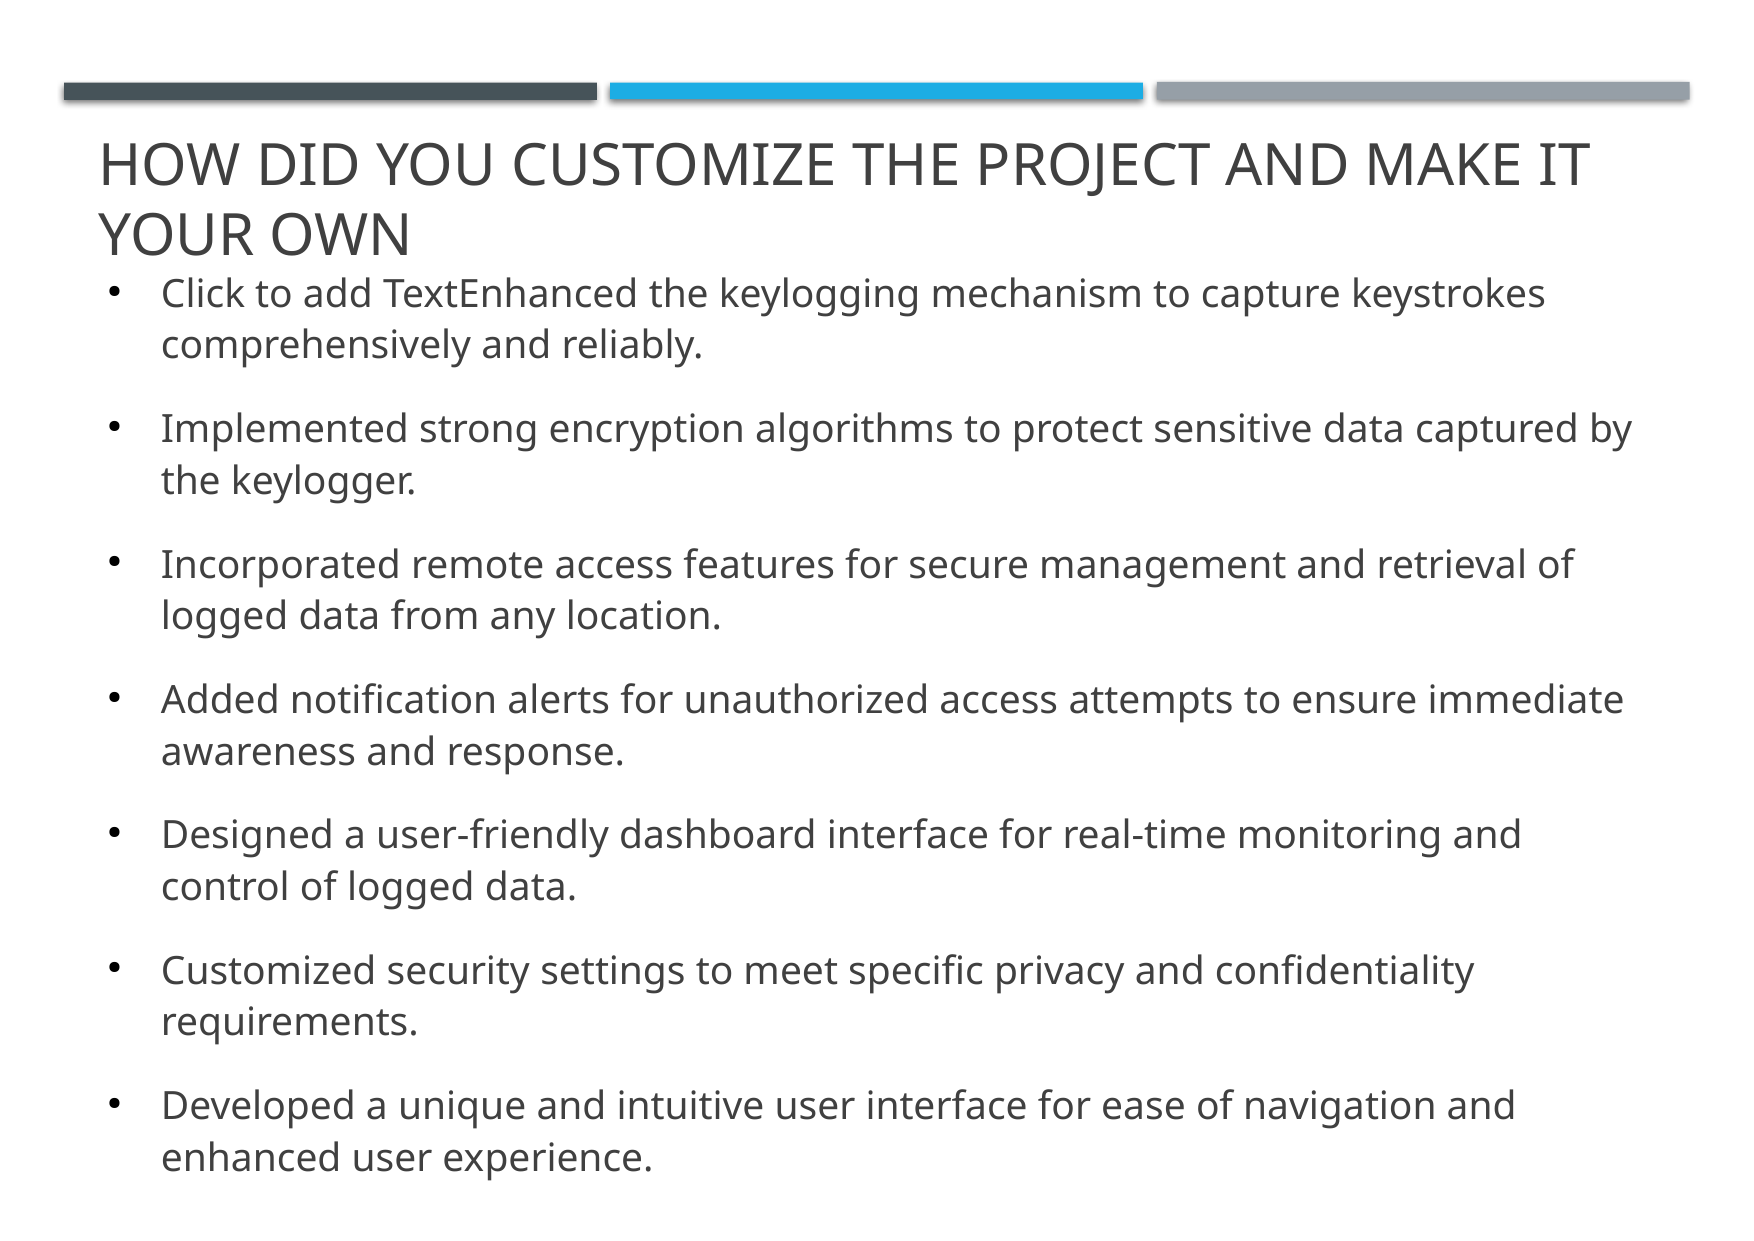

# How did you customize the project and make it your own
Click to add TextEnhanced the keylogging mechanism to capture keystrokes comprehensively and reliably.
Implemented strong encryption algorithms to protect sensitive data captured by the keylogger.
Incorporated remote access features for secure management and retrieval of logged data from any location.
Added notification alerts for unauthorized access attempts to ensure immediate awareness and response.
Designed a user-friendly dashboard interface for real-time monitoring and control of logged data.
Customized security settings to meet specific privacy and confidentiality requirements.
Developed a unique and intuitive user interface for ease of navigation and enhanced user experience.